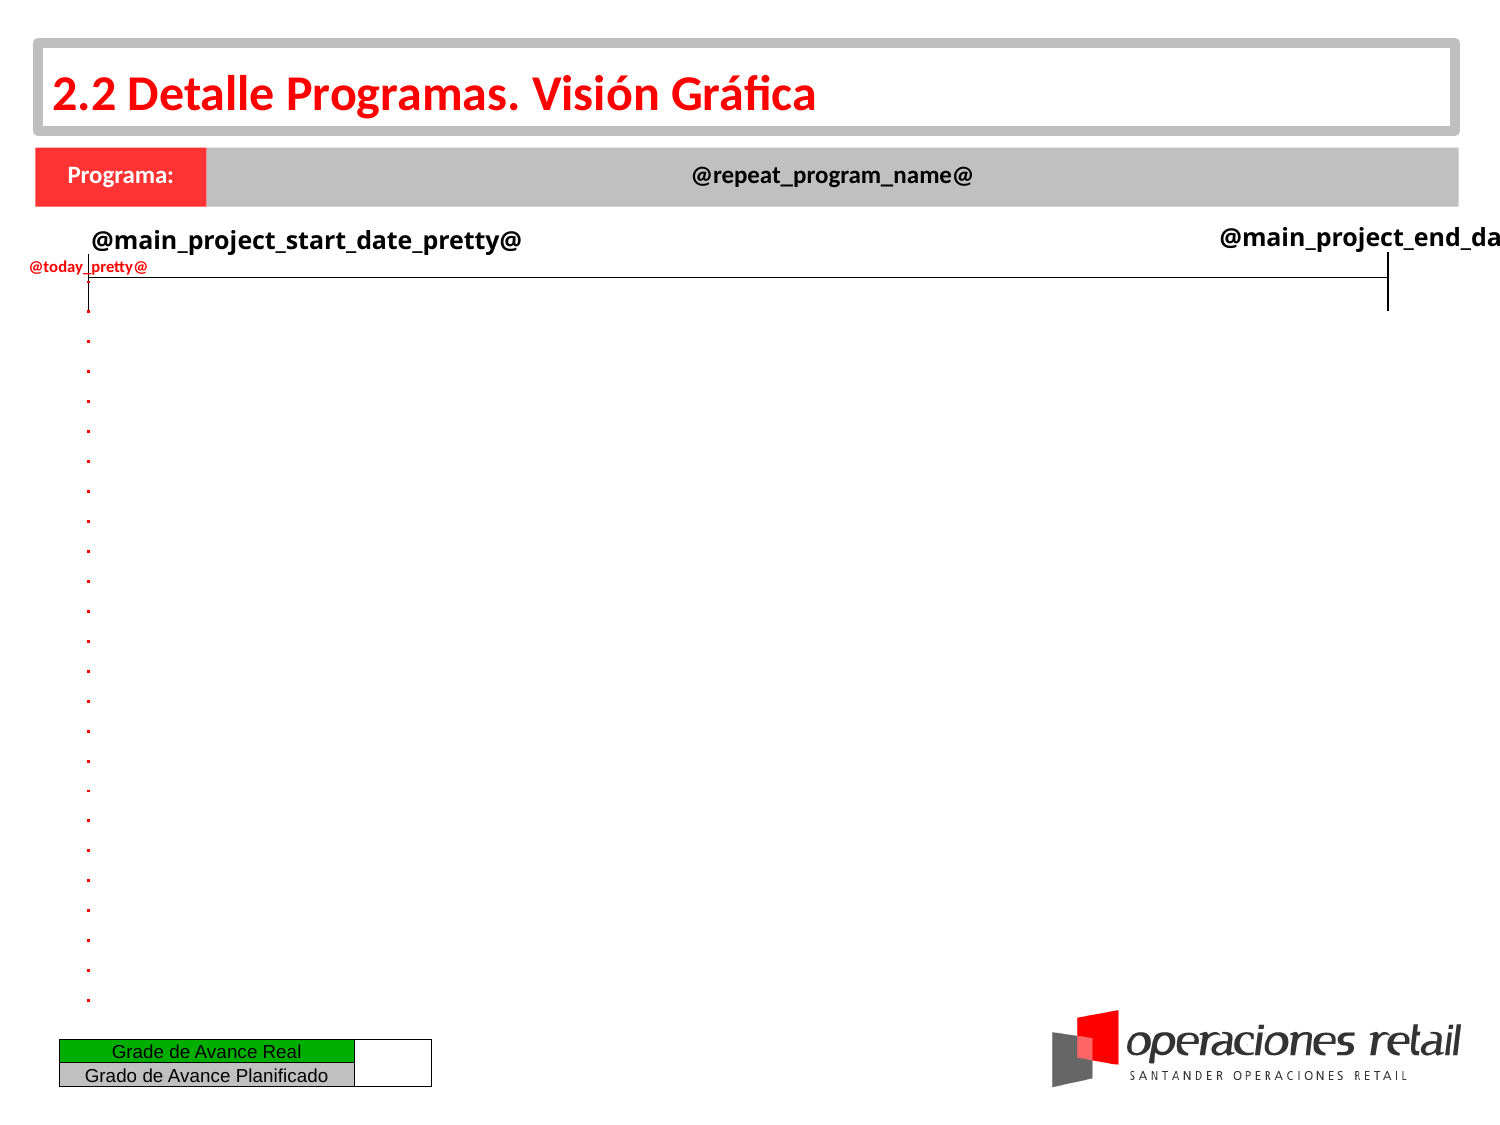

2.2 Detalle Programas. Visión Gráfica
Programa:
@repeat_program_name@
@main_project_end_date_pretty@
@main_project_start_date_pretty@
@today_pretty@
Grade de Avance Real
Grado de Avance Planificado